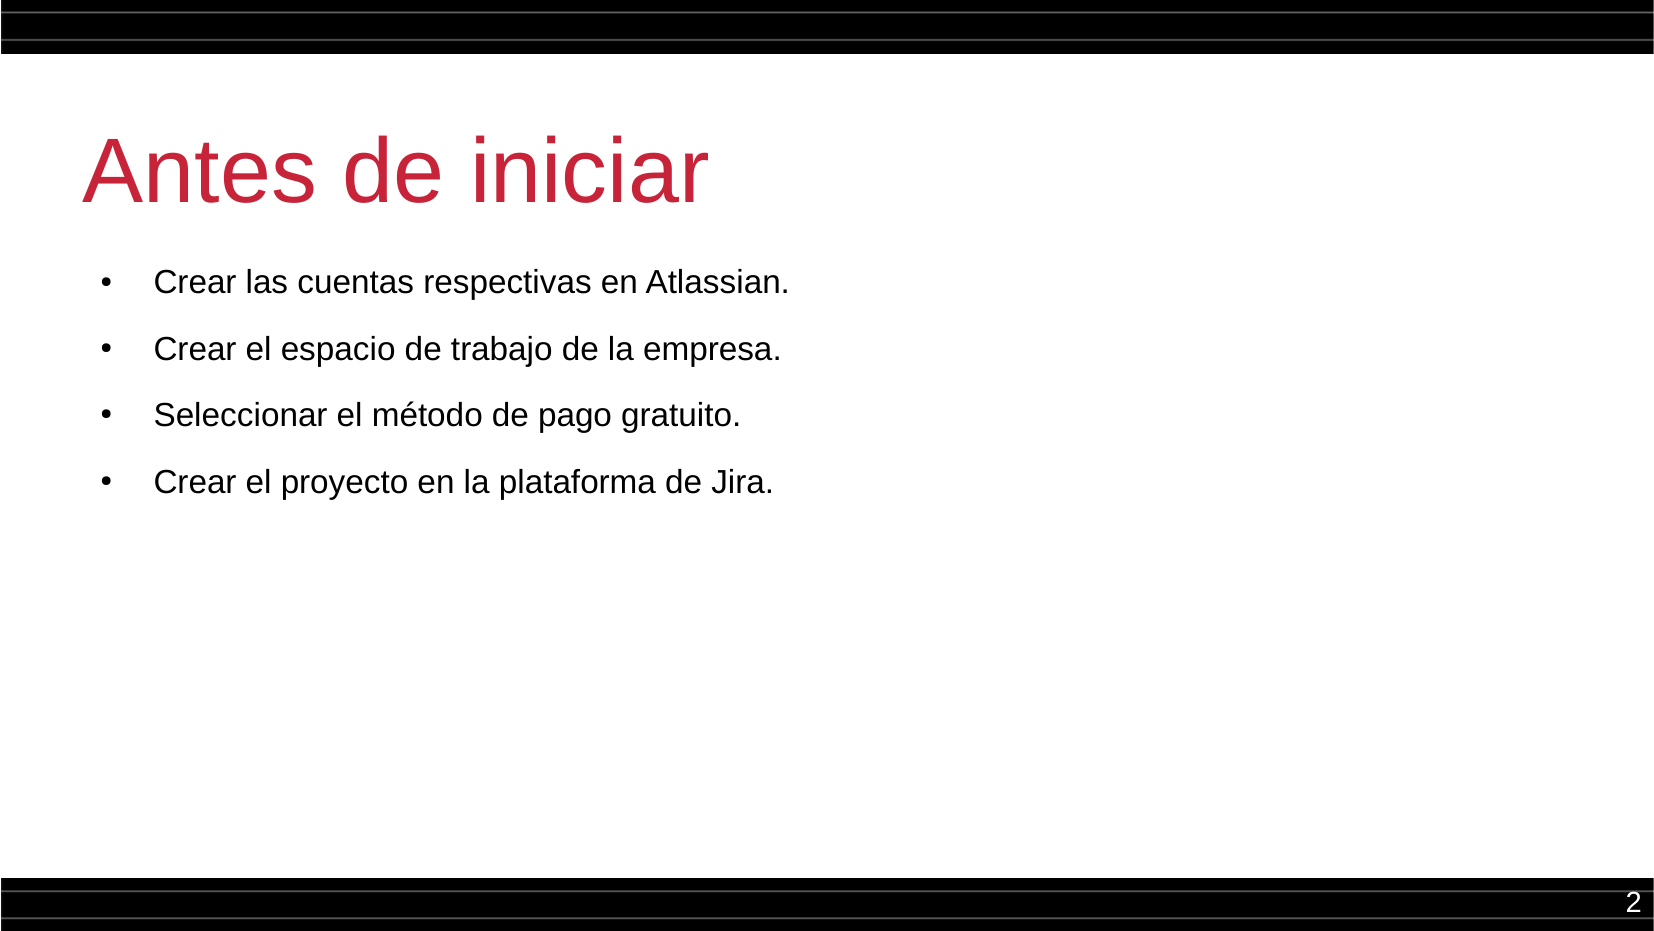

# Antes de iniciar
Crear las cuentas respectivas en Atlassian.
Crear el espacio de trabajo de la empresa.
Seleccionar el método de pago gratuito.
Crear el proyecto en la plataforma de Jira.